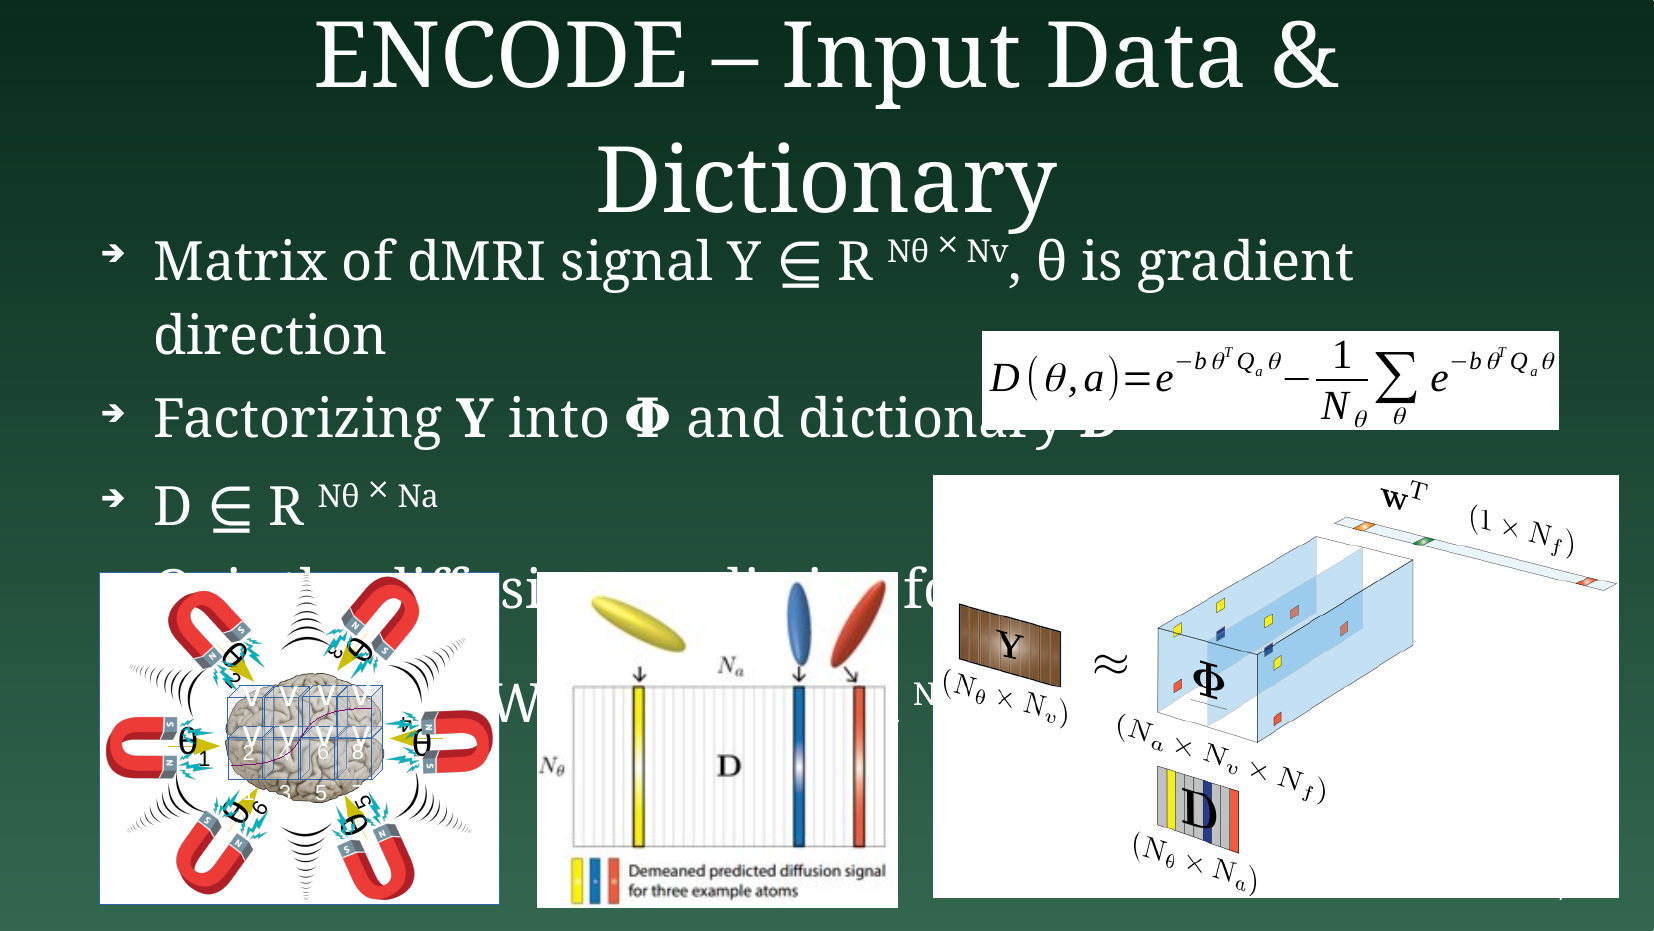

# ENCODE – Input Data & Dictionary
Matrix of dMRI signal Y ⋸ R Nθ × Nv, θ is gradient direction
Factorizing Y into 𝚽 and dictionary D
D ⋸ R Nθ × Na
Qa is the diffusion prediction for an a
Y ≈ 𝚽 ×1 D ×3 W, where W⋸ R Nf
θ3
θ2
v6
v8
v2
v4
v1
v3
v5
v7
θ4
θ1
θ6
θ5
7